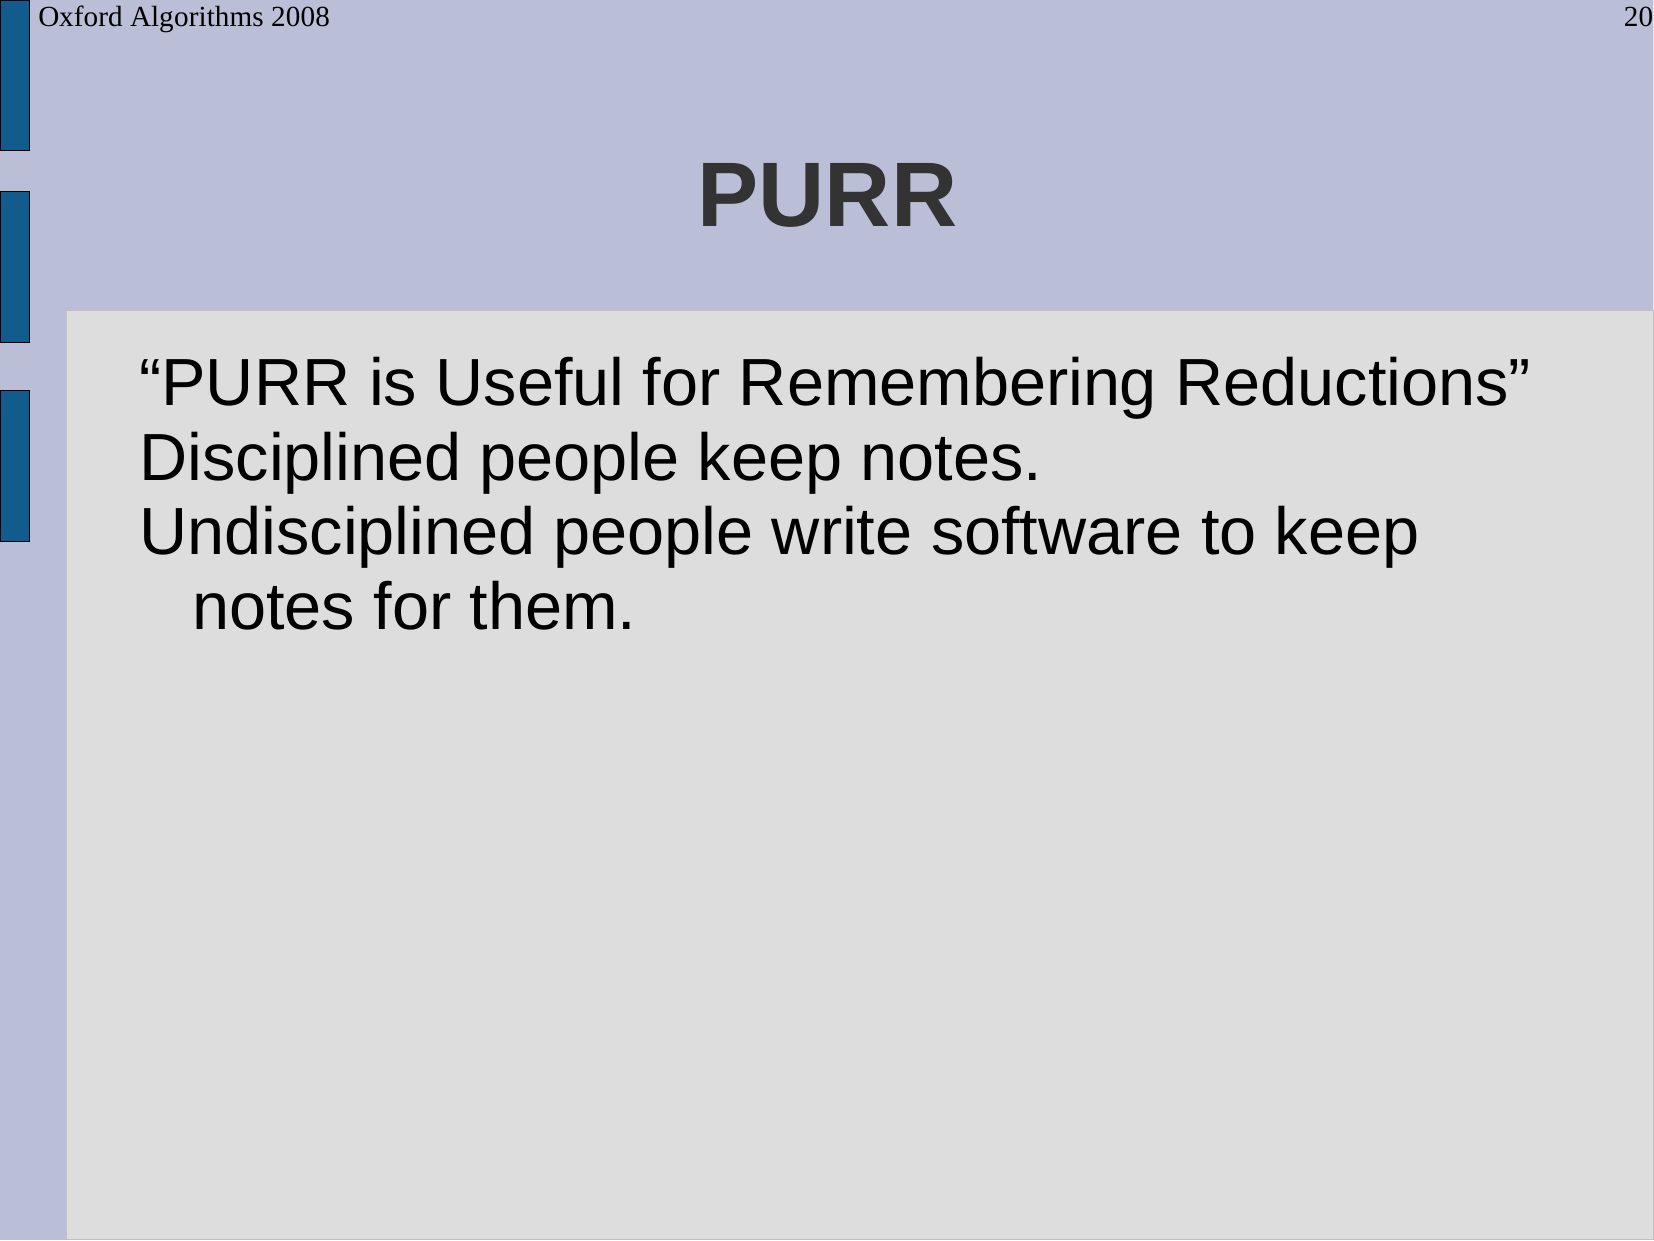

Oxford Algorithms 2008
20
# PURR
“PURR is Useful for Remembering Reductions”
Disciplined people keep notes.
Undisciplined people write software to keep notes for them.